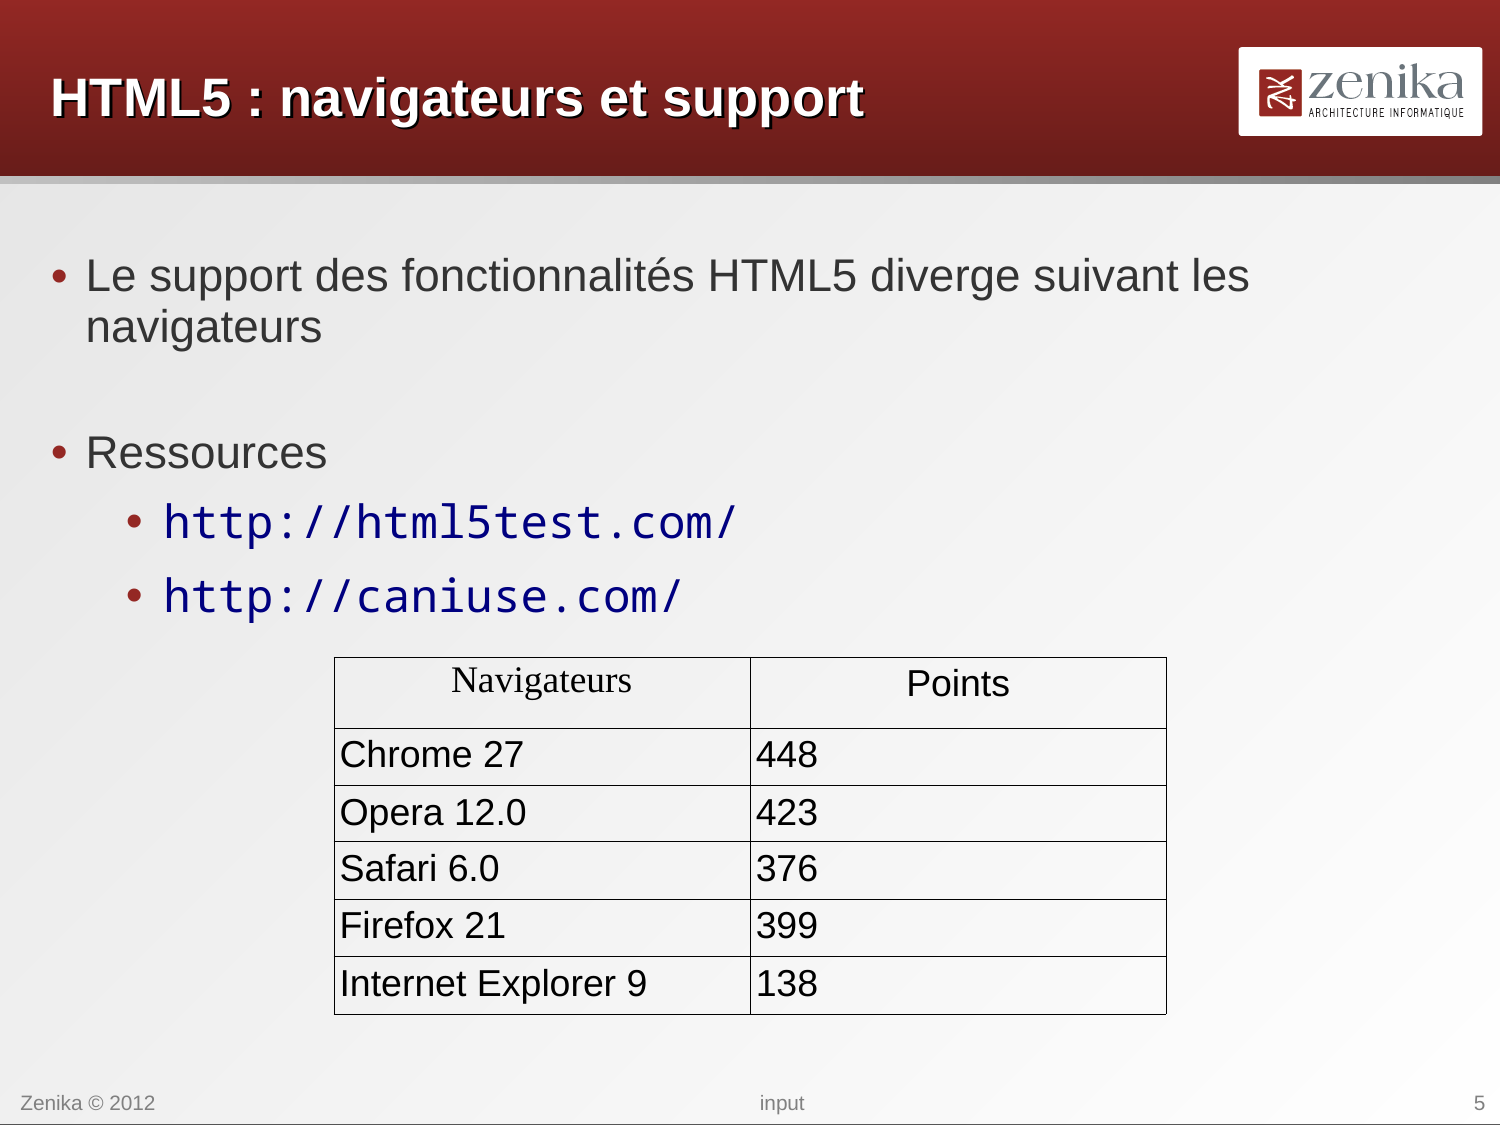

# HTML5 : navigateurs et support
Le support des fonctionnalités HTML5 diverge suivant les navigateurs
Ressources
http://html5test.com/
http://caniuse.com/
| Navigateurs | Points |
| --- | --- |
| Chrome 27 | 448 |
| Opera 12.0 | 423 |
| Safari 6.0 | 376 |
| Firefox 21 | 399 |
| Internet Explorer 9 | 138 |